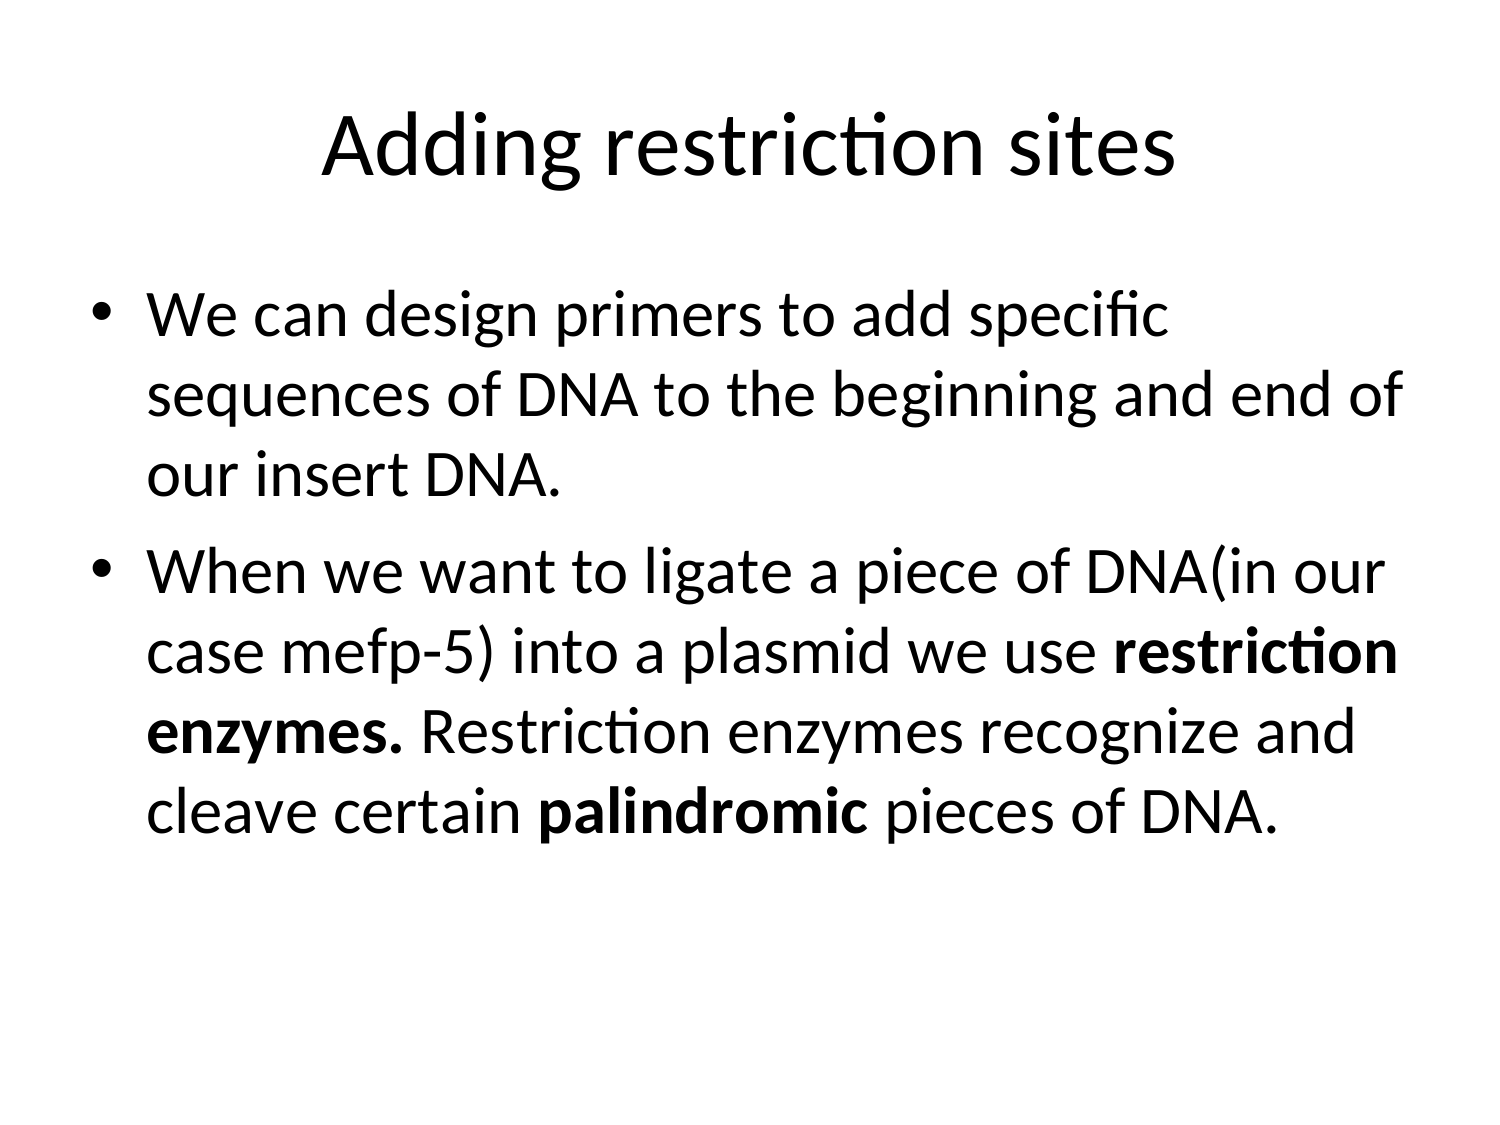

# Adding restriction sites
We can design primers to add specific sequences of DNA to the beginning and end of our insert DNA.
When we want to ligate a piece of DNA(in our case mefp-5) into a plasmid we use restriction enzymes. Restriction enzymes recognize and cleave certain palindromic pieces of DNA.